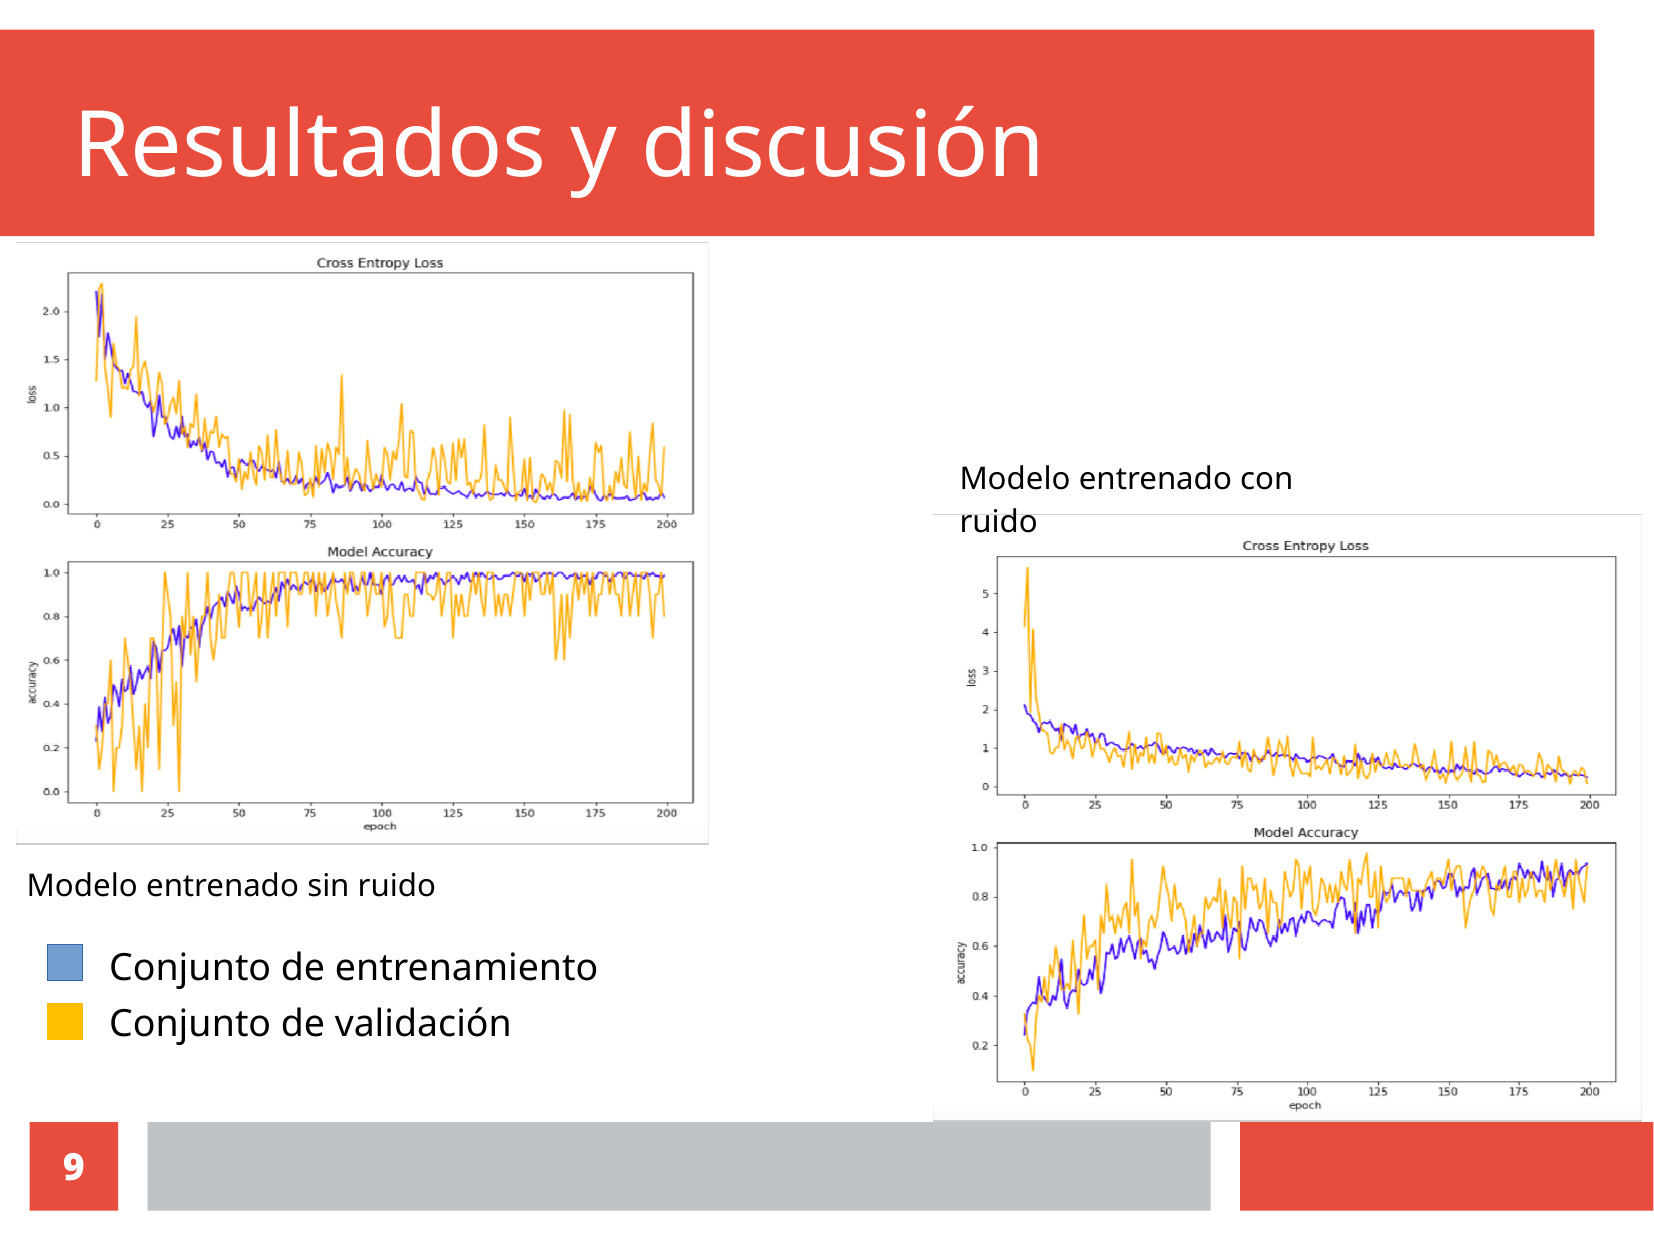

Resultados y discusión
Modelo entrenado con ruido
Modelo entrenado sin ruido
Conjunto de entrenamiento
Conjunto de validación
9